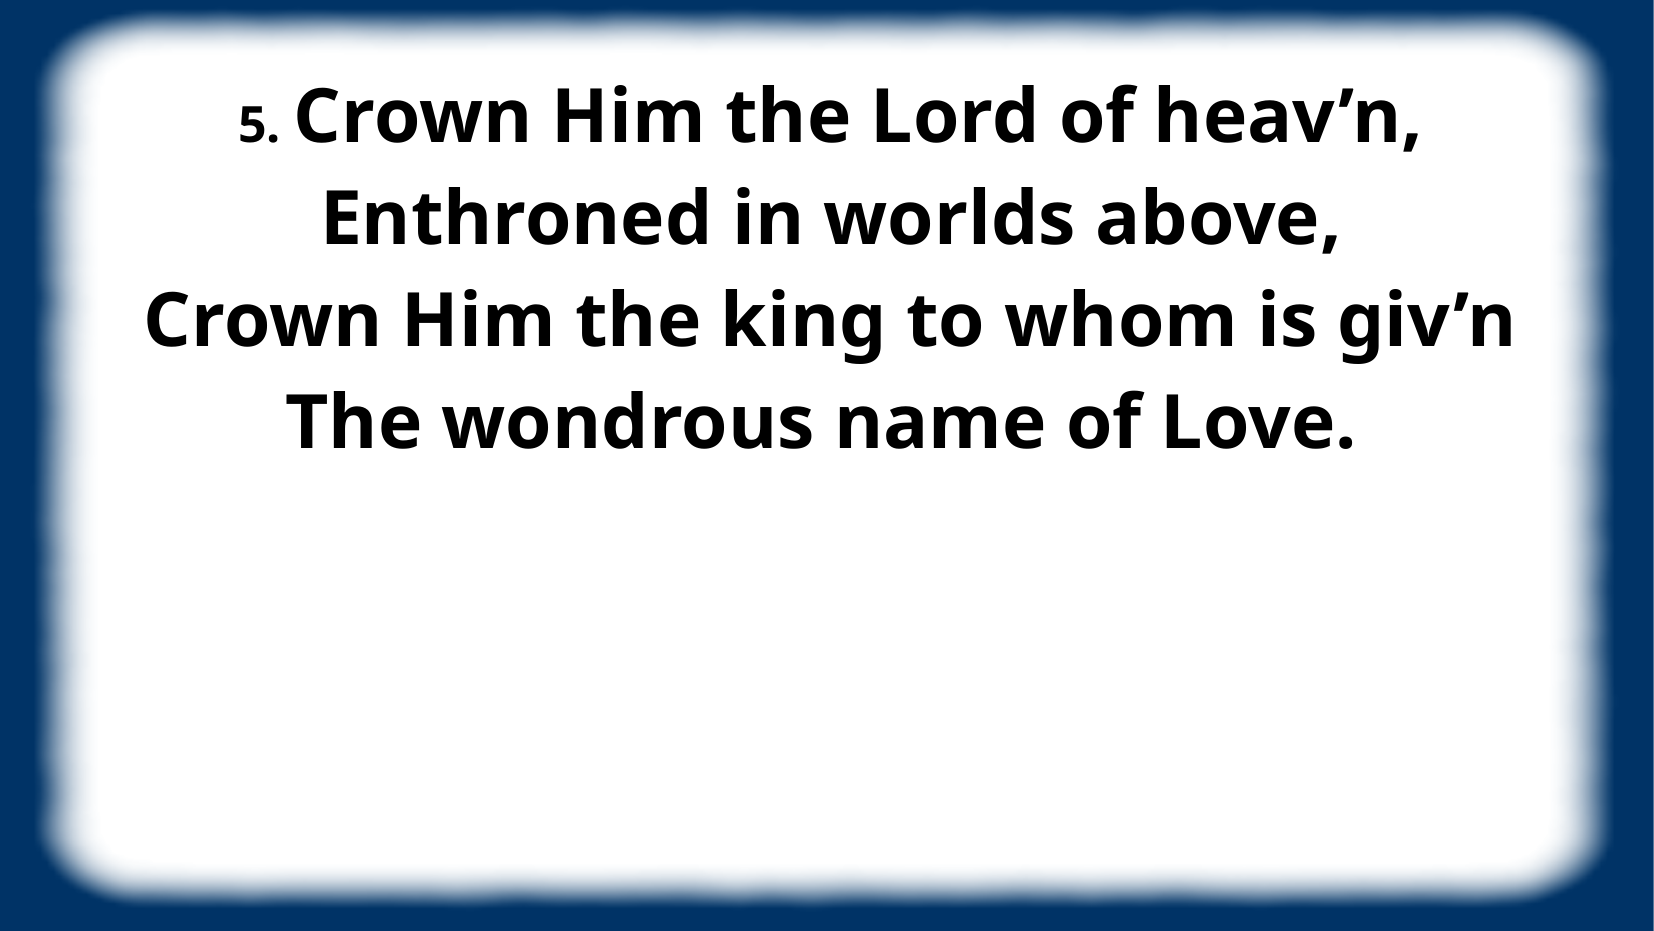

5. Crown Him the Lord of heav’n,
Enthroned in worlds above,
Crown Him the king to whom is giv’n
The wondrous name of Love.